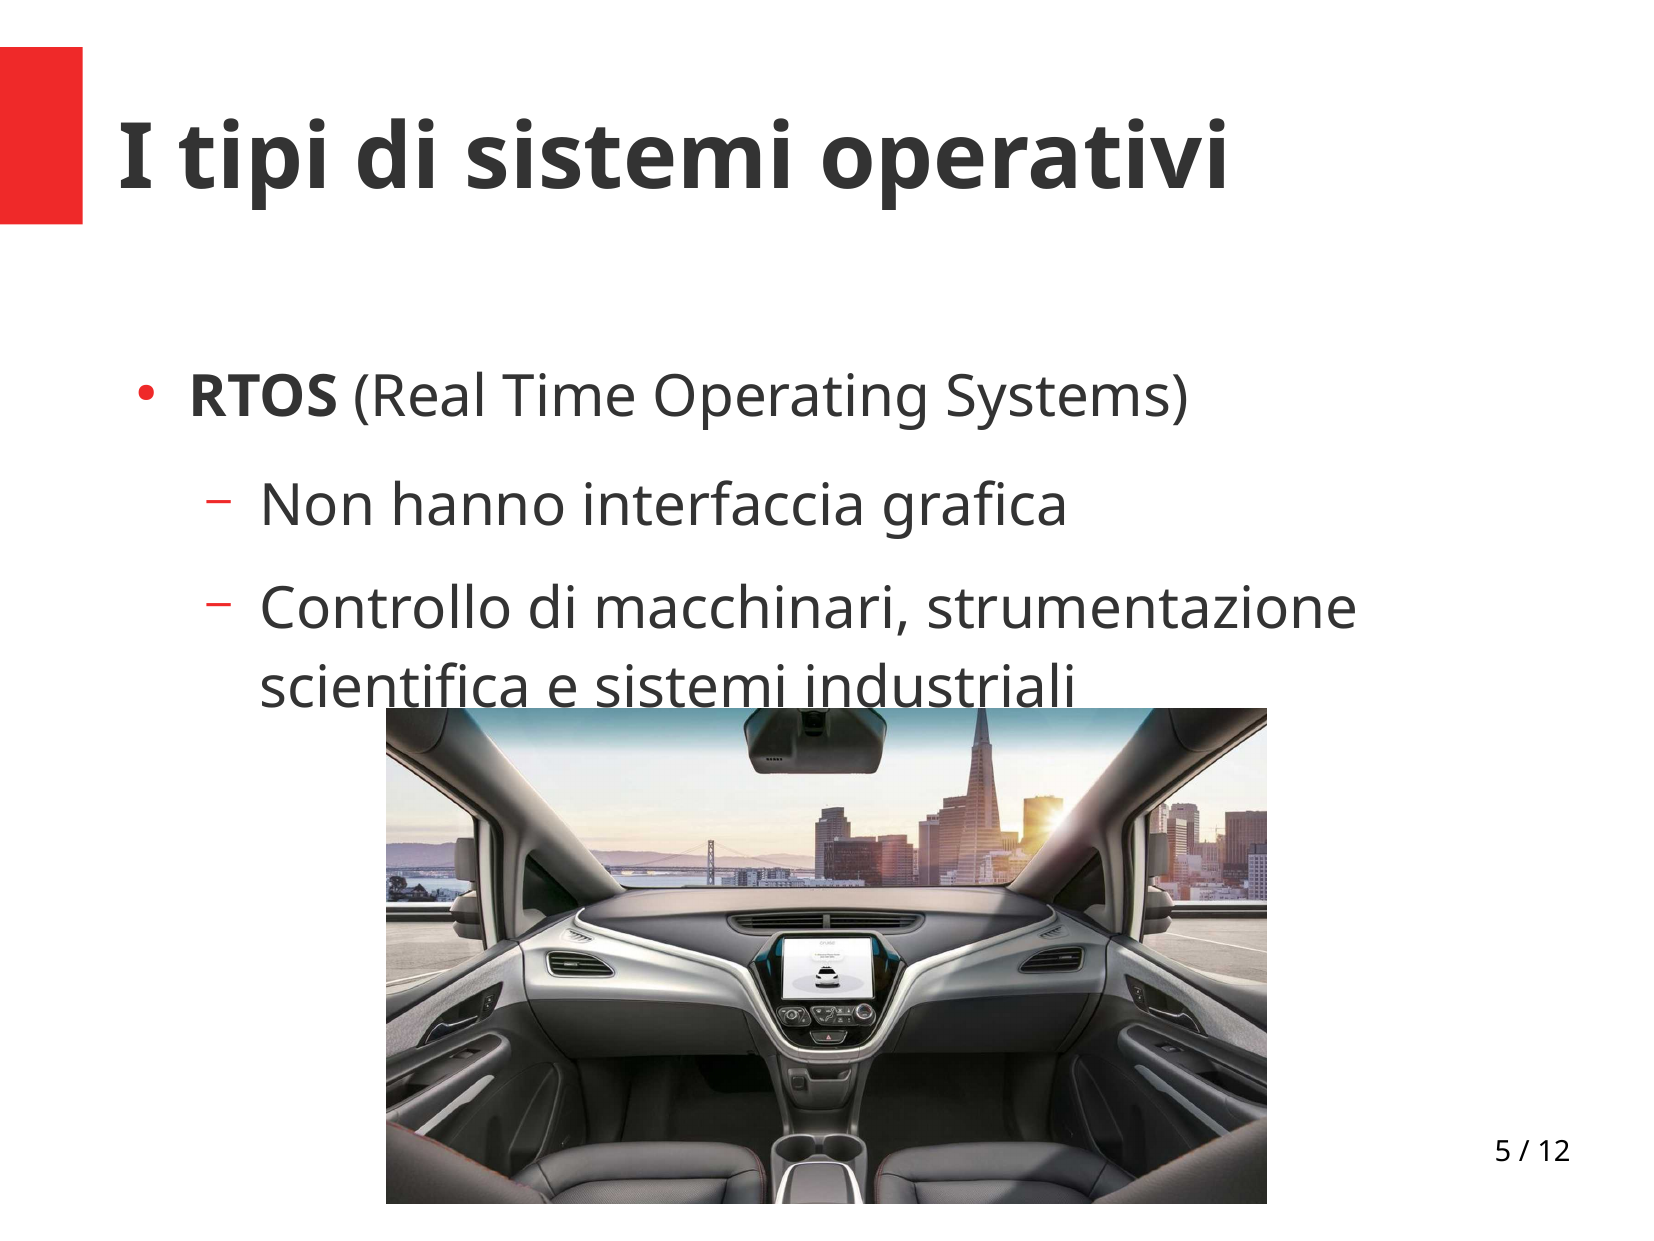

# I tipi di sistemi operativi
RTOS (Real Time Operating Systems)
Non hanno interfaccia grafica
Controllo di macchinari, strumentazione scientifica e sistemi industriali
5